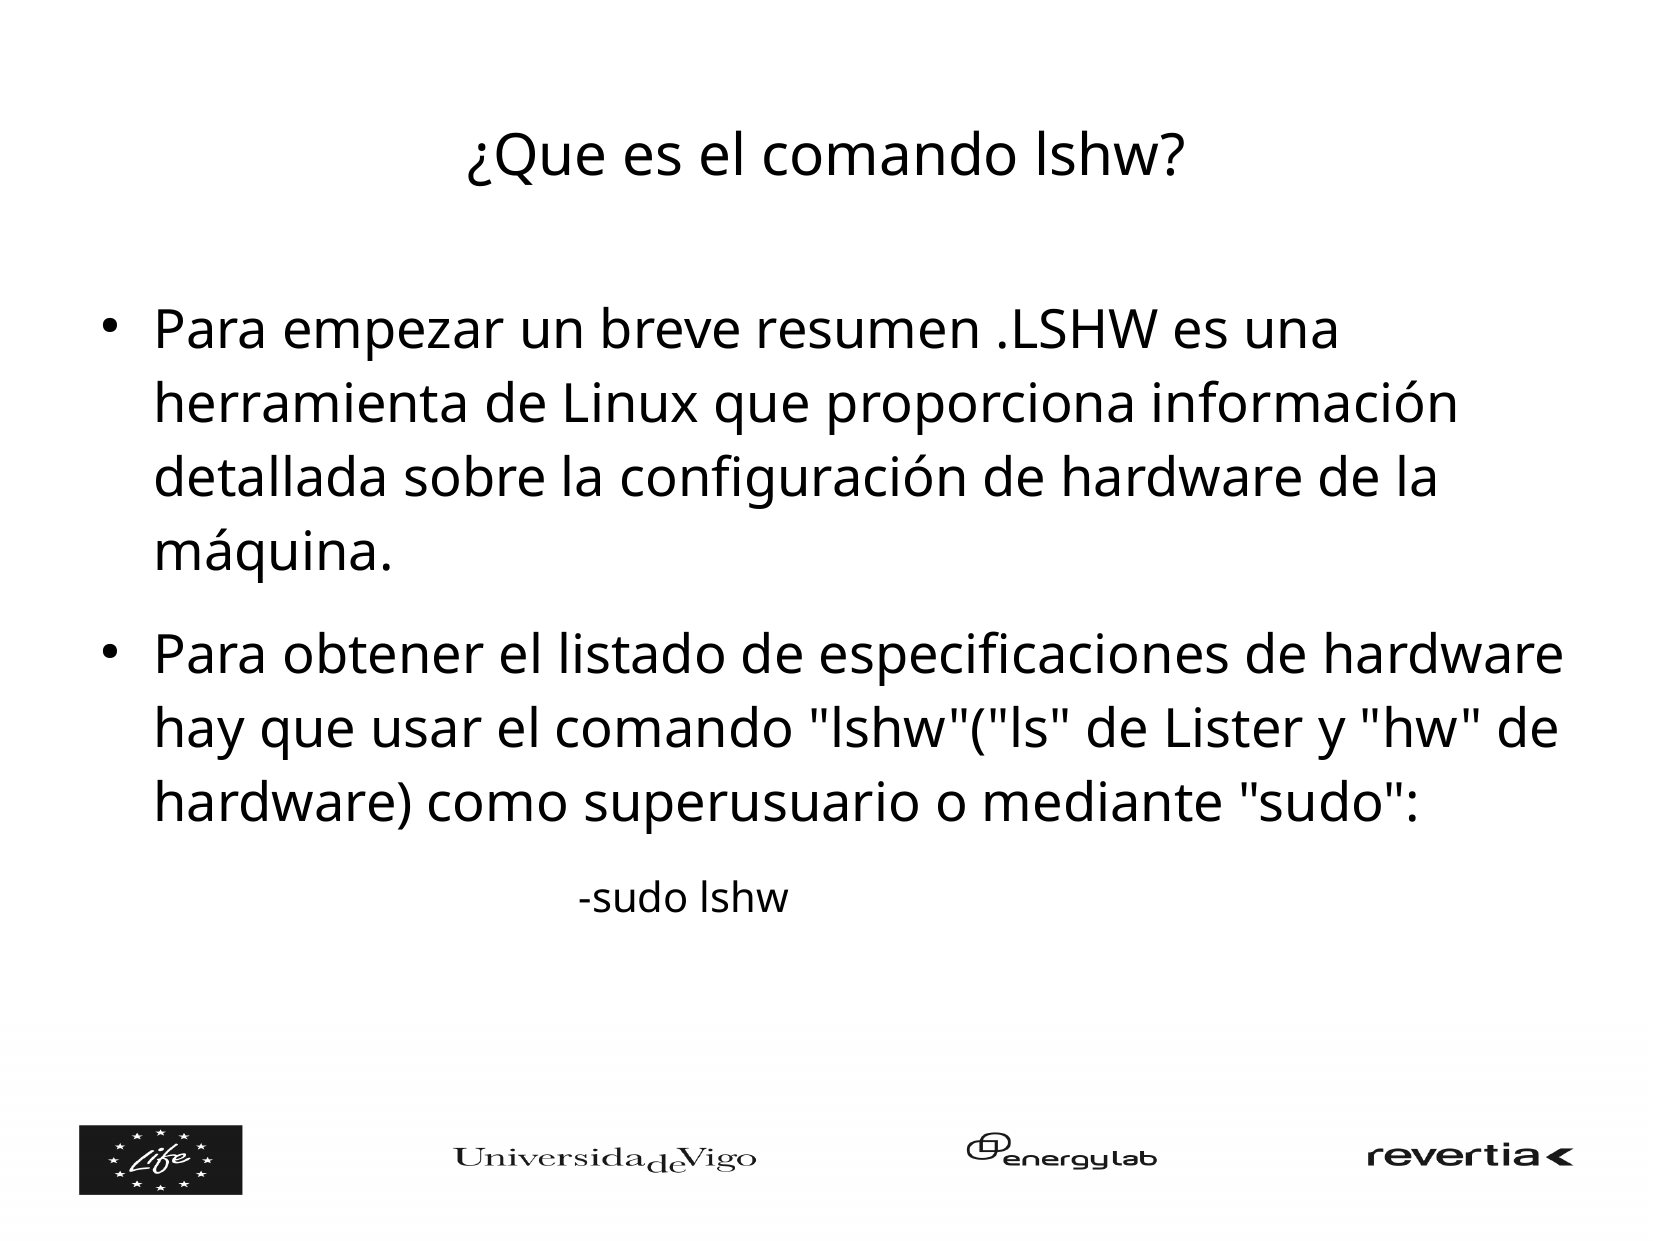

# ¿Que es el comando lshw?
Para empezar un breve resumen .LSHW es una herramienta de Linux que proporciona información detallada sobre la configuración de hardware de la máquina.
Para obtener el listado de especificaciones de hardware hay que usar el comando "lshw"("ls" de Lister y "hw" de hardware) como superusuario o mediante "sudo":
-sudo lshw